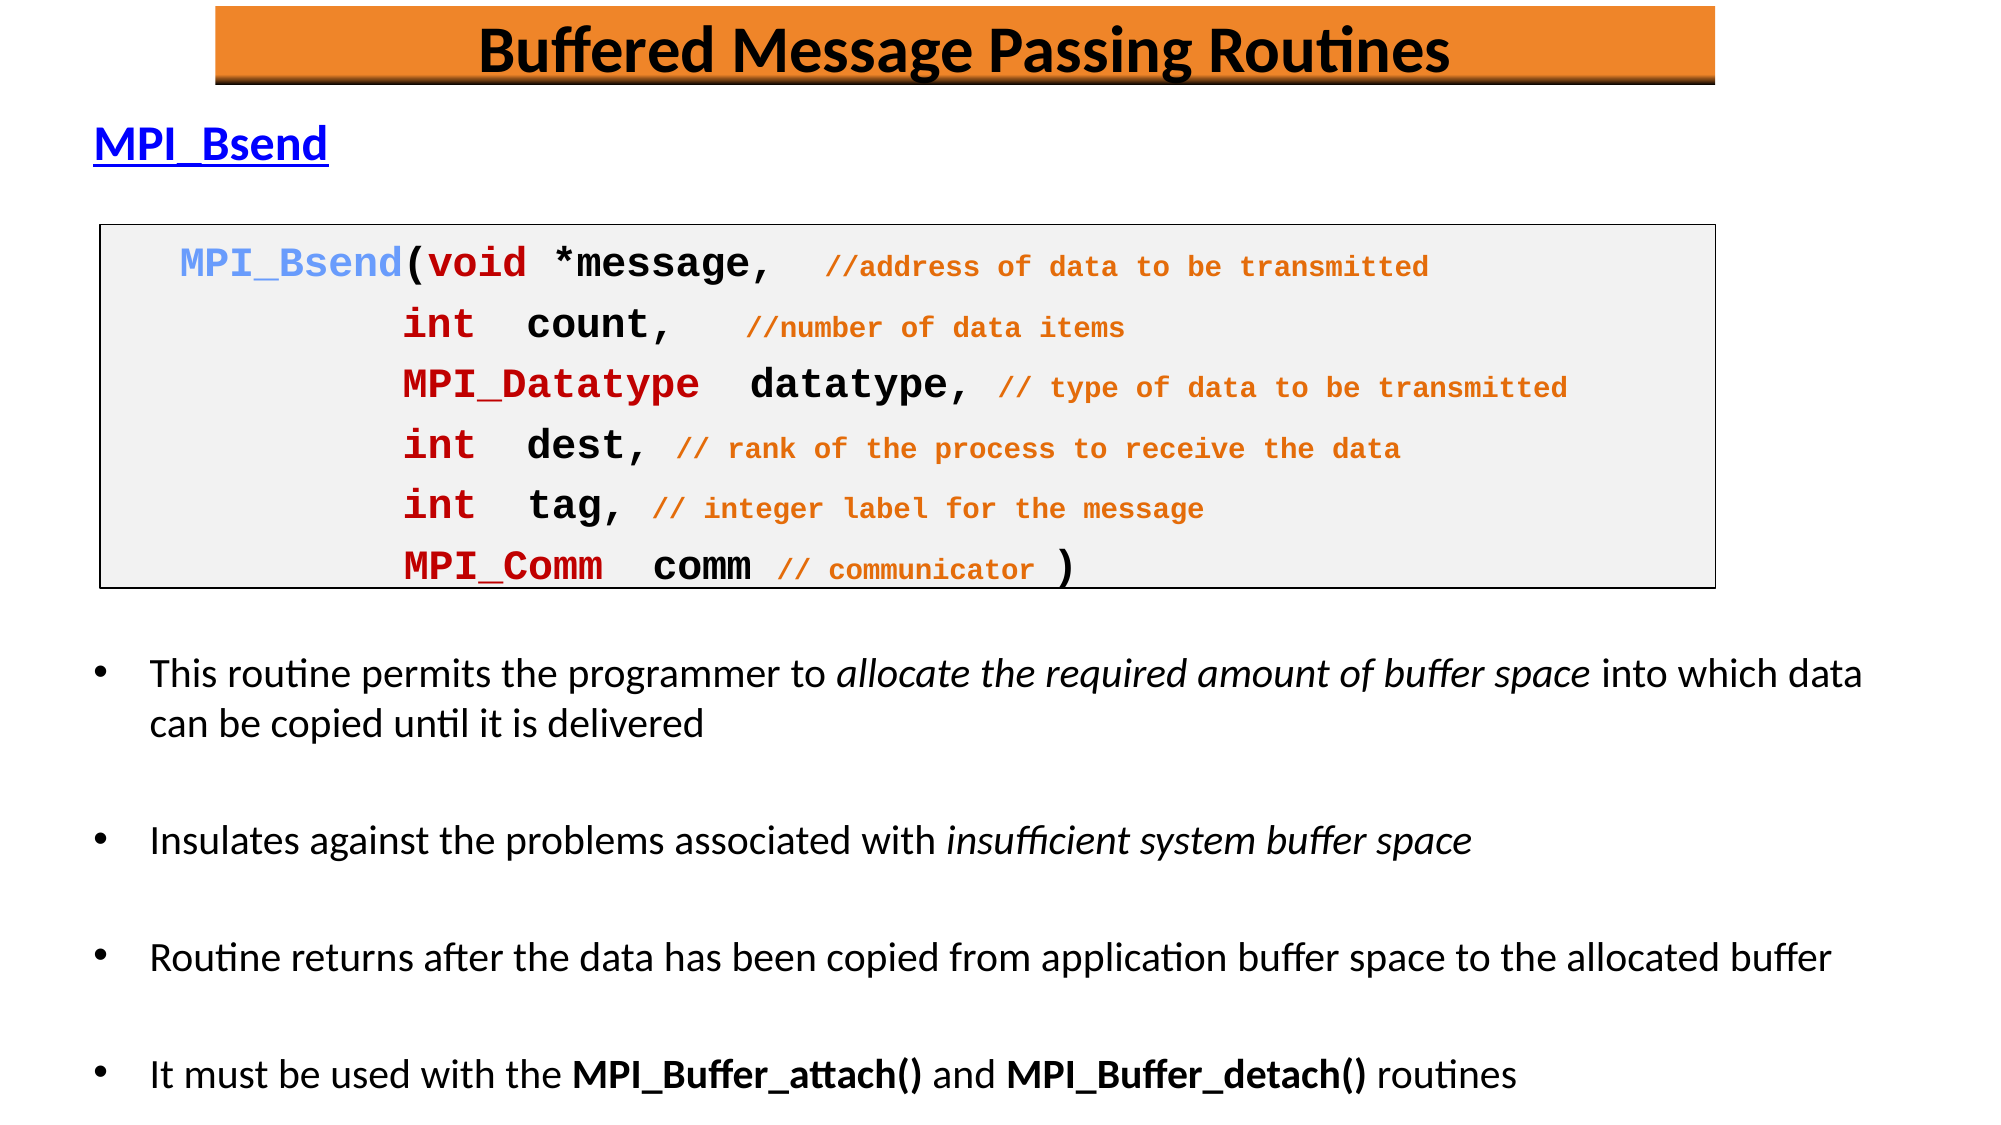

Buffered Message Passing Routines
# MPI_Bsend
This routine permits the programmer to allocate the required amount of buffer space into which data can be copied until it is delivered
Insulates against the problems associated with insufficient system buffer space
Routine returns after the data has been copied from application buffer space to the allocated buffer
It must be used with the MPI_Buffer_attach() and MPI_Buffer_detach() routines
 MPI_Bsend(void *message, //address of data to be transmitted
	 int count,	 //number of data items
 MPI_Datatype datatype, // type of data to be transmitted
 int dest, // rank of the process to receive the data
 int tag, // integer label for the message
 MPI_Comm comm // communicator )